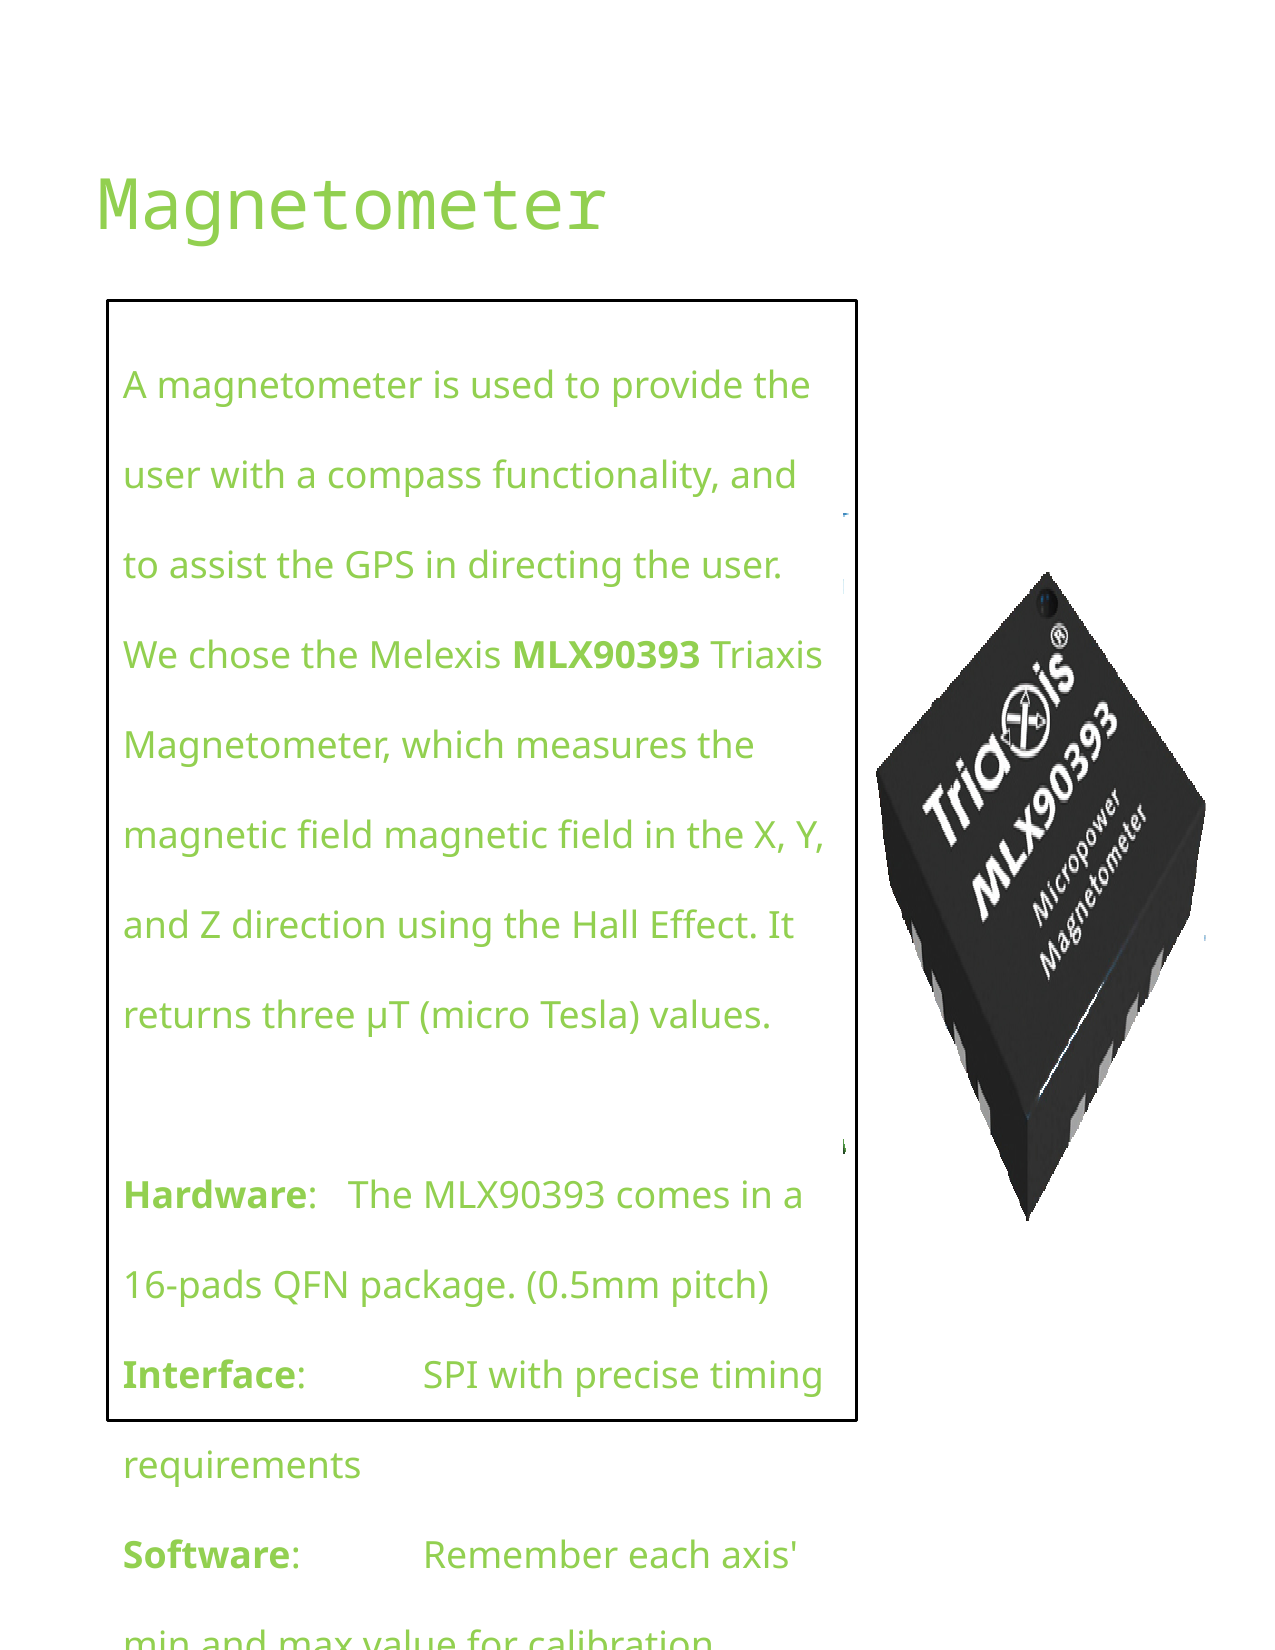

# Magnetometer
A magnetometer is used to provide the user with a compass functionality, and to assist the GPS in directing the user.
We chose the Melexis MLX90393 Triaxis Magnetometer, which measures the magnetic field magnetic field in the X, Y, and Z direction using the Hall Effect. It returns three µT (micro Tesla) values.
Hardware:	The MLX90393 comes in a 16-pads QFN package. (0.5mm pitch)
Interface:		SPI with precise timing requirements
Software:		Remember each axis' min and max value for calibration
Fun fact:		The MLX90393 is made in Belgium